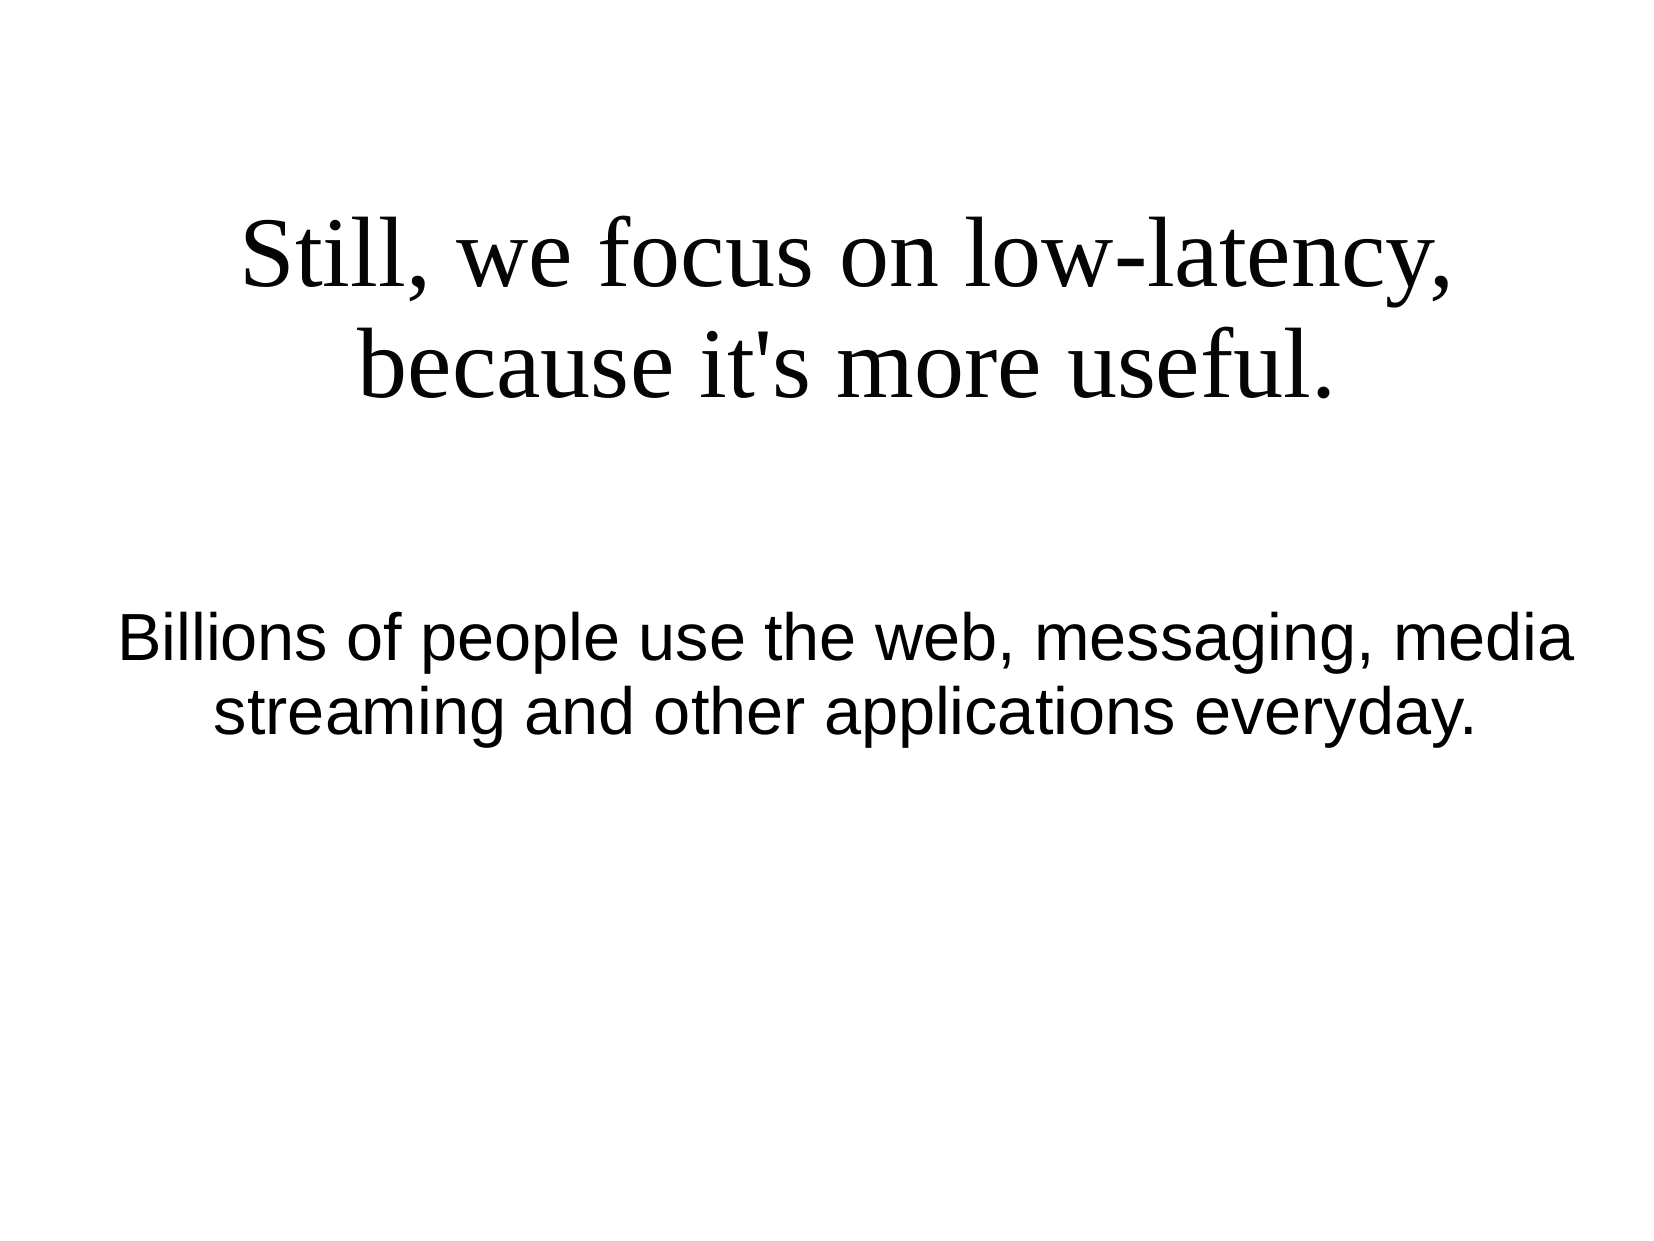

# Still, we focus on low-latency, because it's more useful.
Billions of people use the web, messaging, media streaming and other applications everyday.